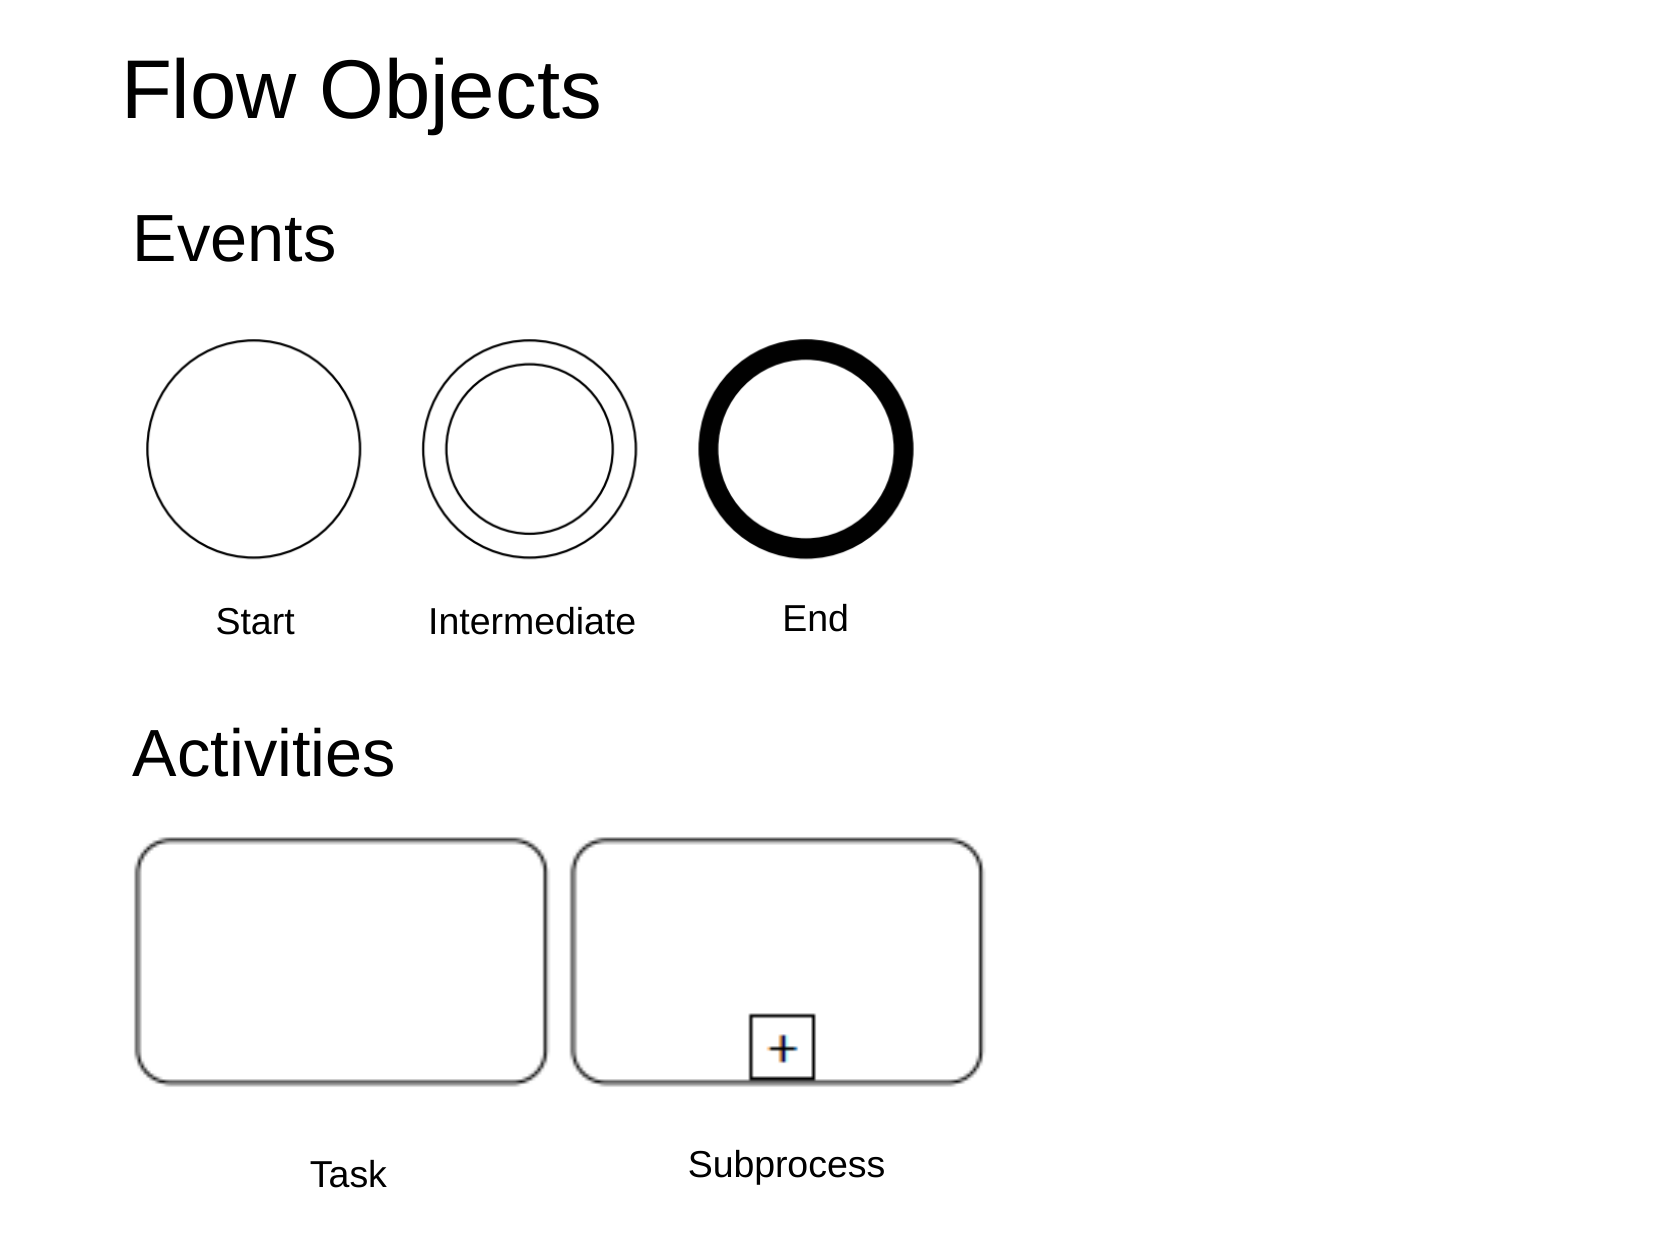

Flow Objects
Events
End
Start
Intermediate
Activities
Subprocess
Task